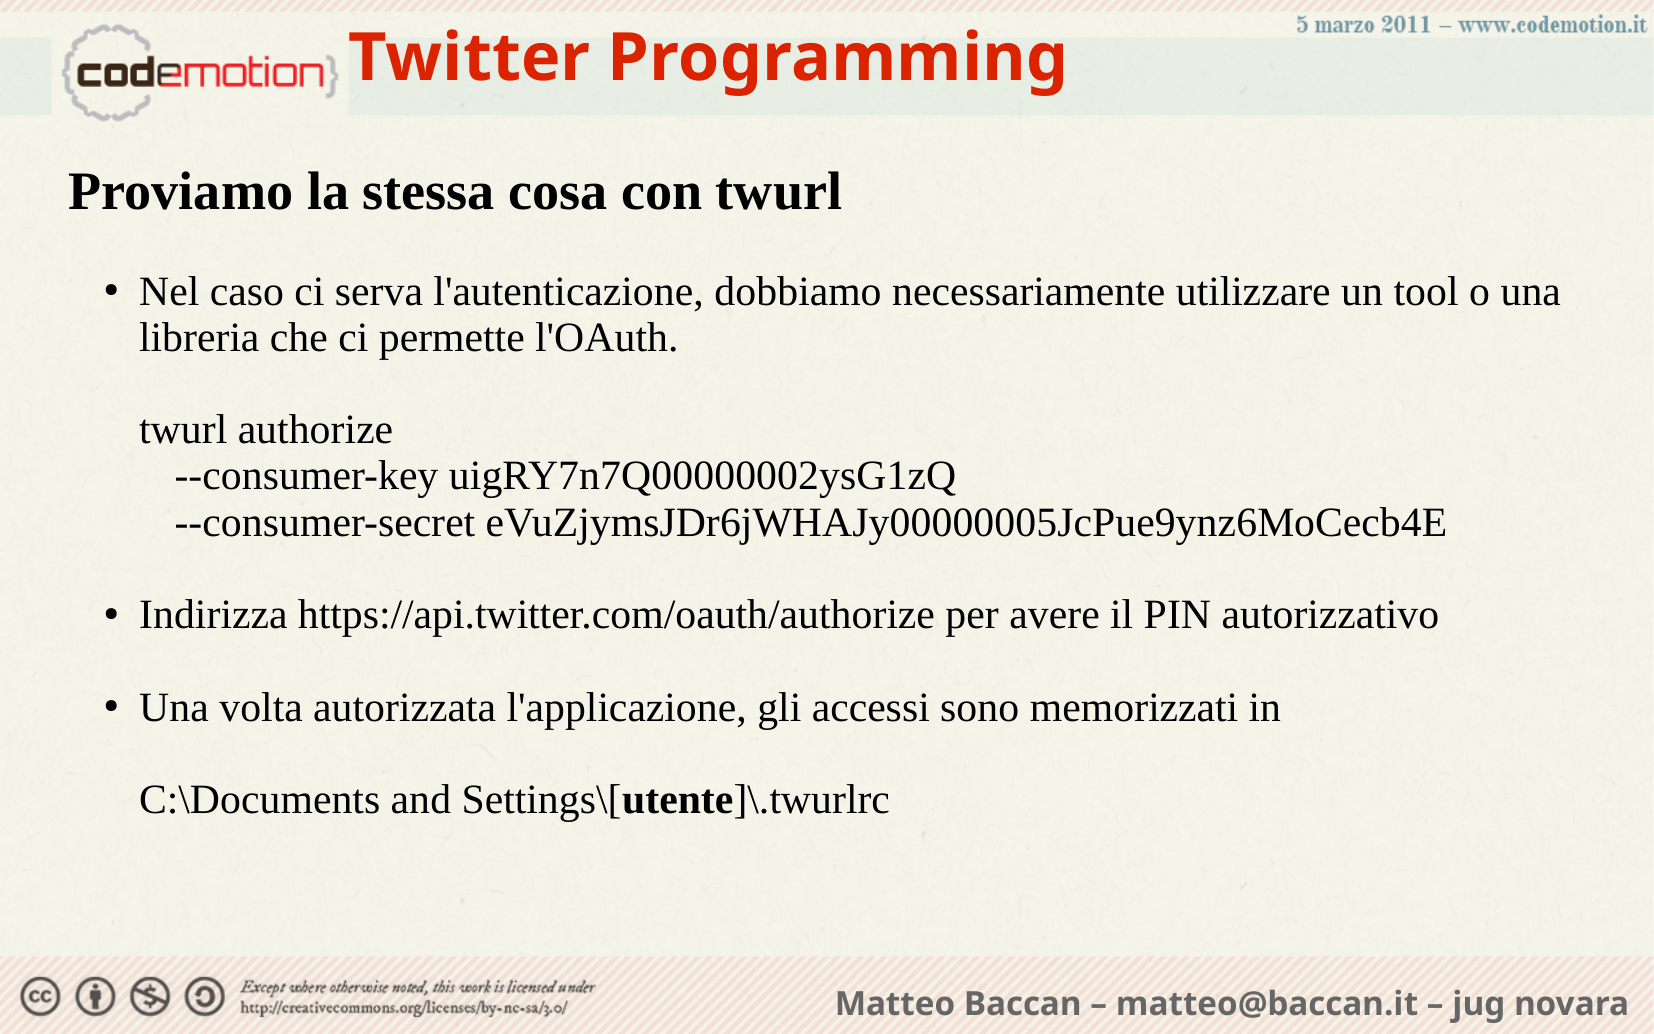

# Twitter Programming
Proviamo la stessa cosa con twurl
Nel caso ci serva l'autenticazione, dobbiamo necessariamente utilizzare un tool o una libreria che ci permette l'OAuth.
twurl authorize
--consumer-key uigRY7n7Q00000002ysG1zQ
--consumer-secret eVuZjymsJDr6jWHAJy00000005JcPue9ynz6MoCecb4E
Indirizza https://api.twitter.com/oauth/authorize per avere il PIN autorizzativo
Una volta autorizzata l'applicazione, gli accessi sono memorizzati in
C:\Documents and Settings\[utente]\.twurlrc
33
Twitter Programming - Matteo Baccan - matteo@baccan.it